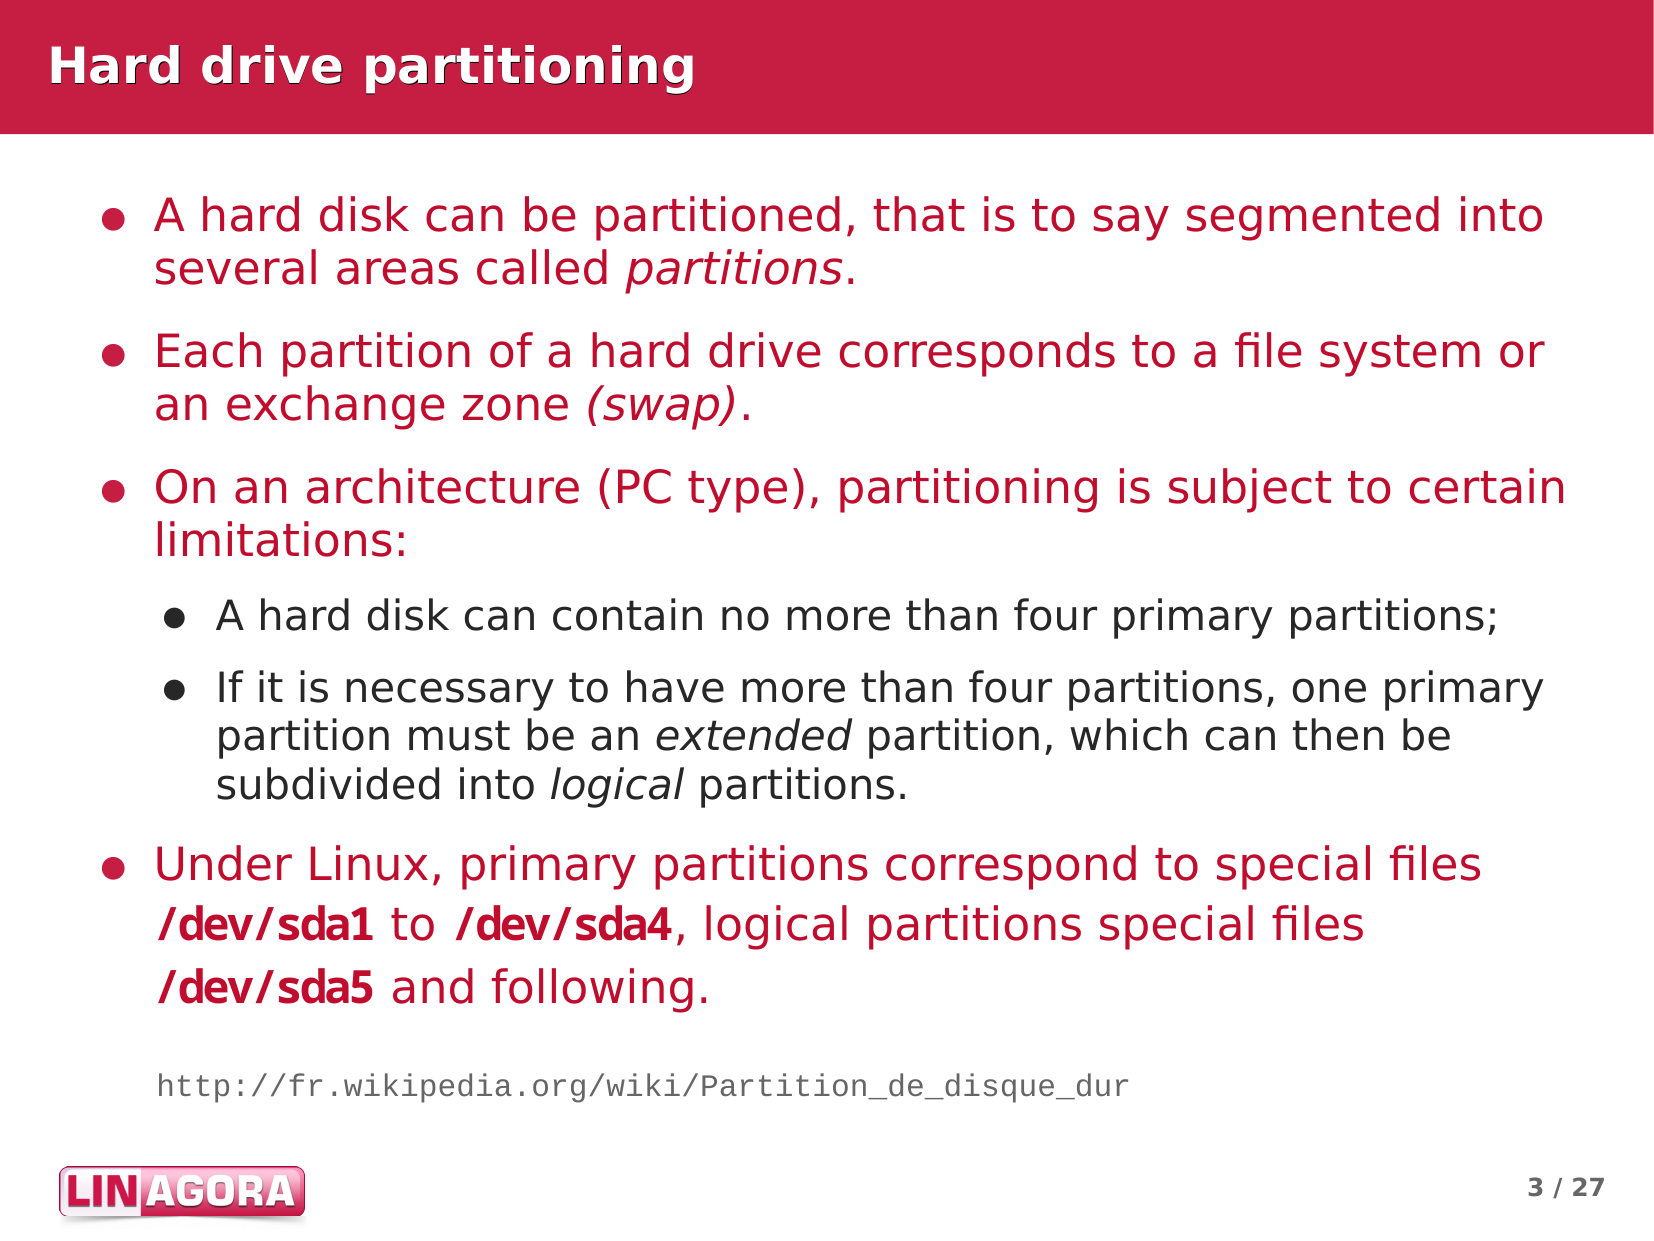

# Hard drive partitioning
A hard disk can be partitioned, that is to say segmented into several areas called partitions.
Each partition of a hard drive corresponds to a file system or an exchange zone (swap).
On an architecture (PC type), partitioning is subject to certain limitations:
A hard disk can contain no more than four primary partitions;
If it is necessary to have more than four partitions, one primary partition must be an extended partition, which can then be subdivided into logical partitions.
Under Linux, primary partitions correspond to special files /dev/sda1 to /dev/sda4, logical partitions special files /dev/sda5 and following.
http://fr.wikipedia.org/wiki/Partition_de_disque_dur